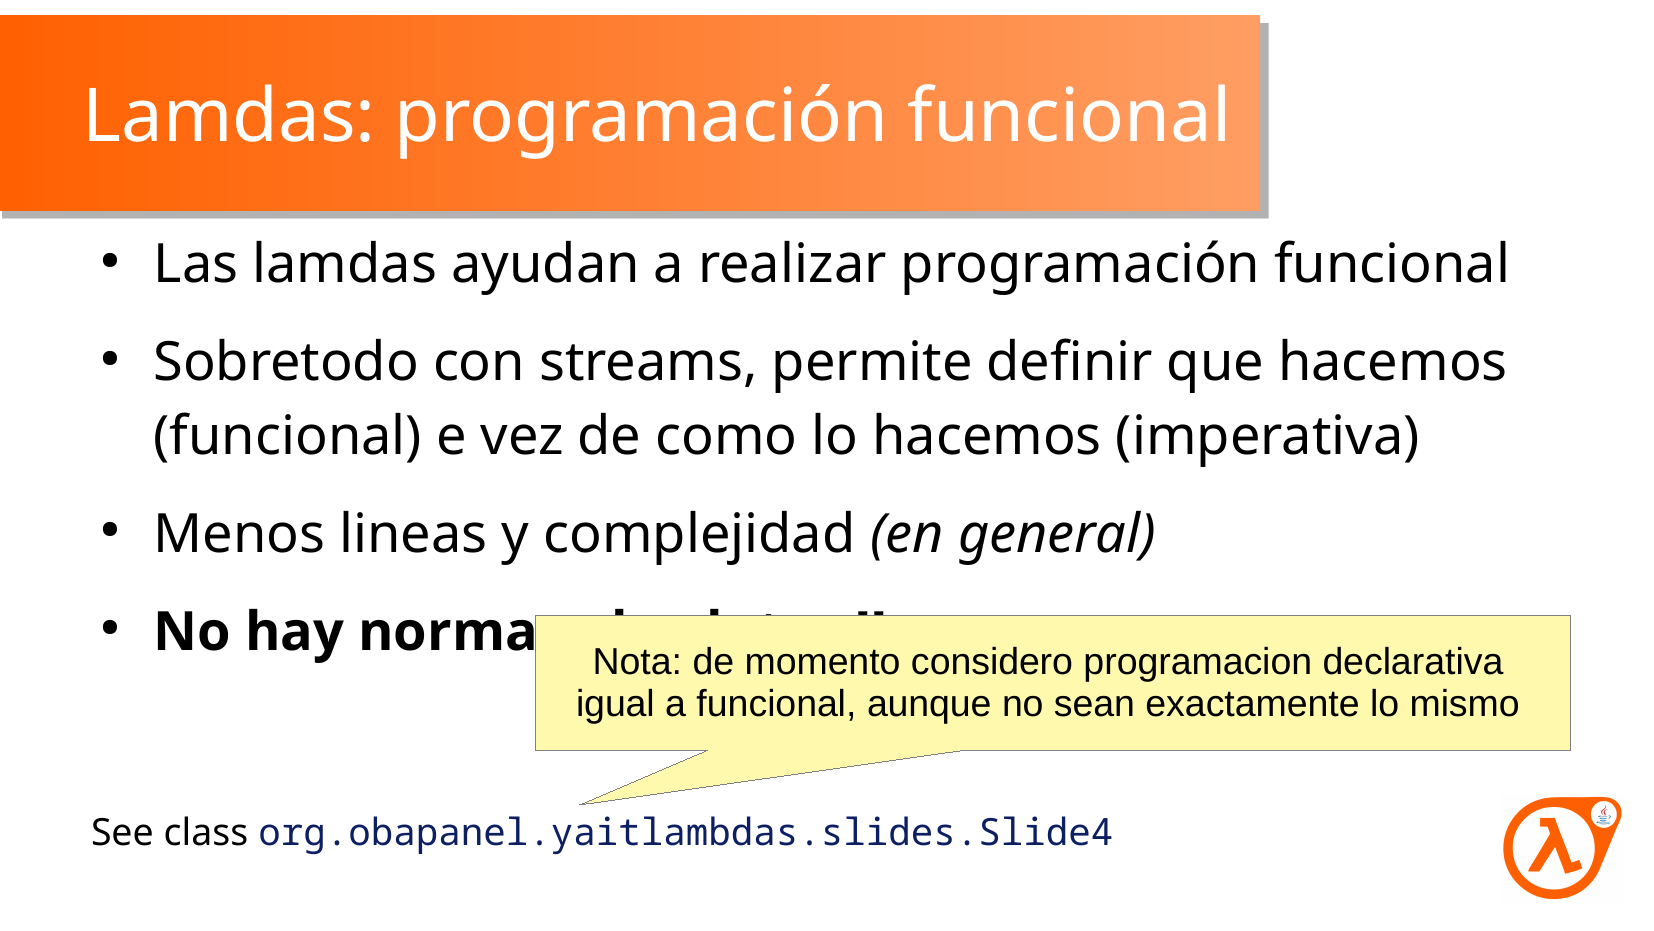

# Lamdas: programación funcional
Las lamdas ayudan a realizar programación funcional
Sobretodo con streams, permite definir que hacemos (funcional) e vez de como lo hacemos (imperativa)
Menos lineas y complejidad (en general)
No hay normas absolutas !!
Nota: de momento considero programacion declarativa
igual a funcional, aunque no sean exactamente lo mismo
See class org.obapanel.yaitlambdas.slides.Slide4